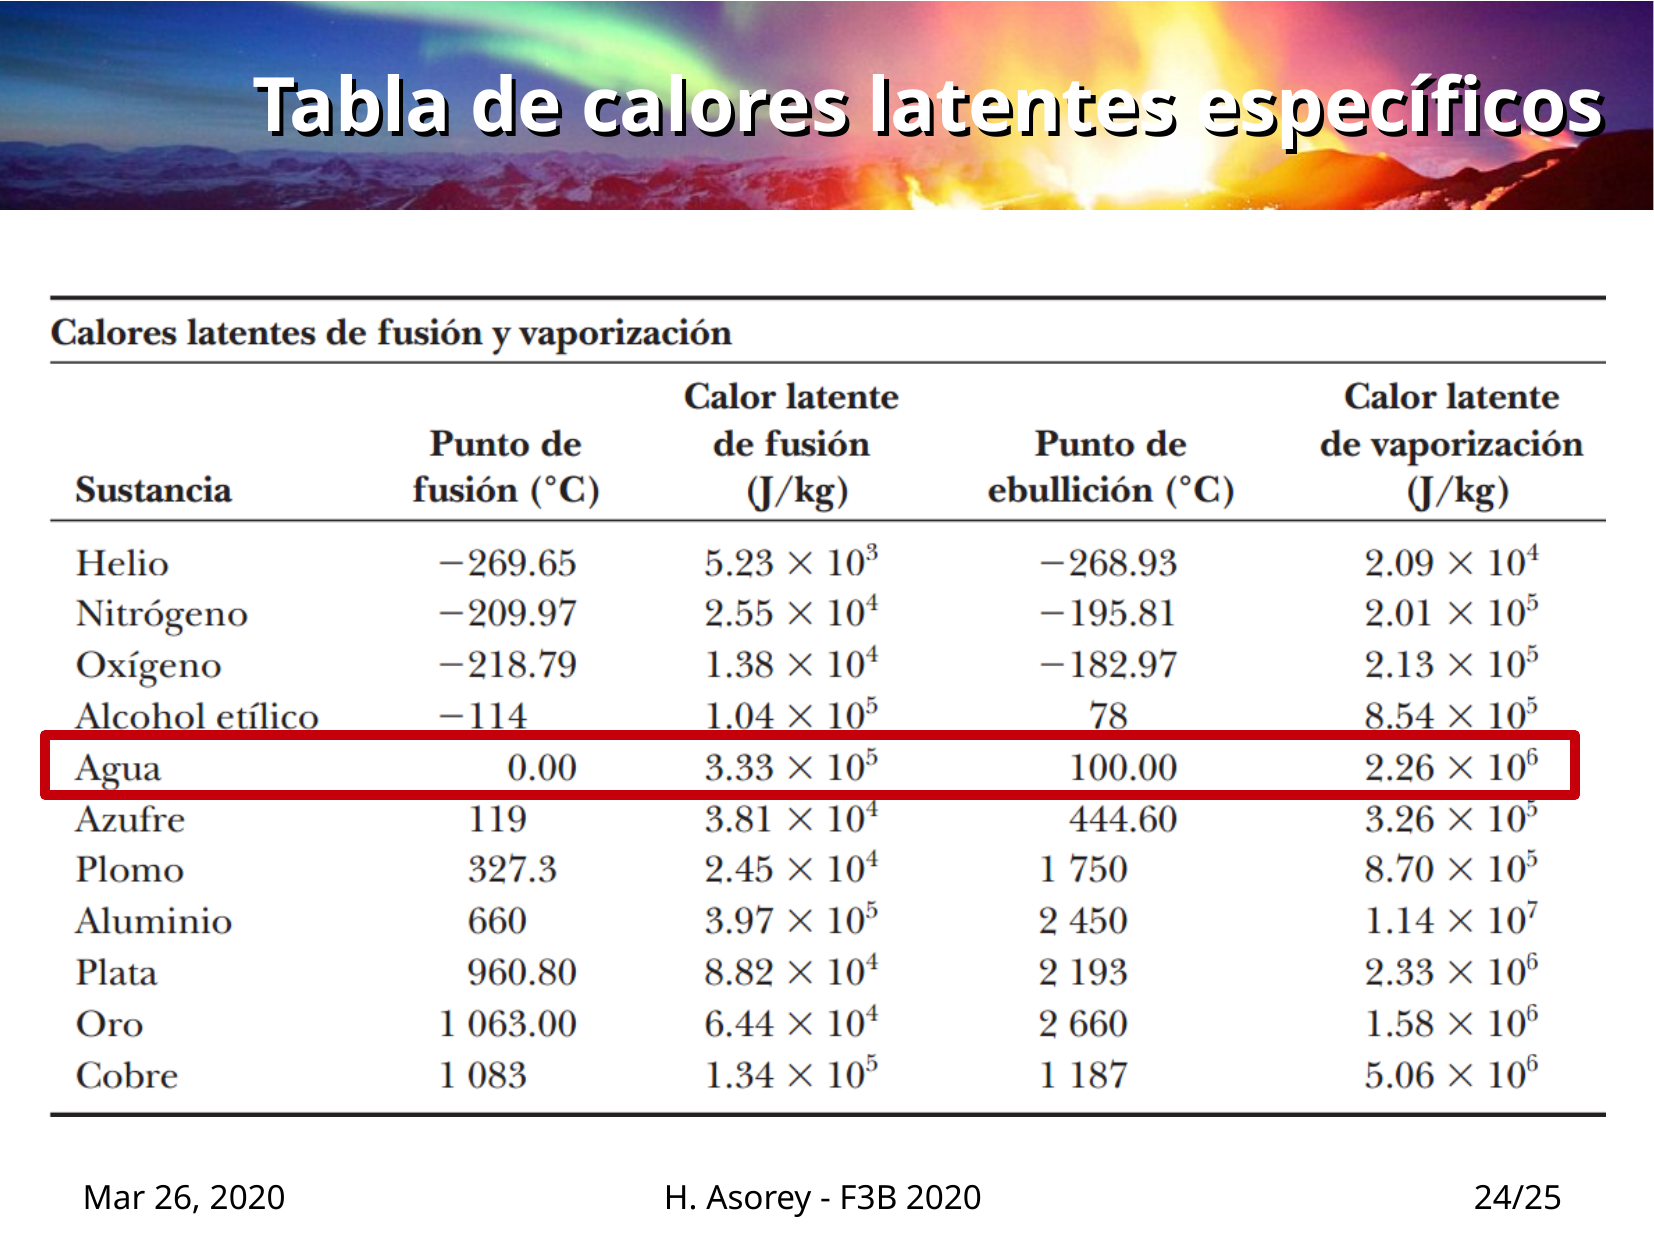

# Tabla de calores latentes específicos
Mar 26, 2020
H. Asorey - F3B 2020
24